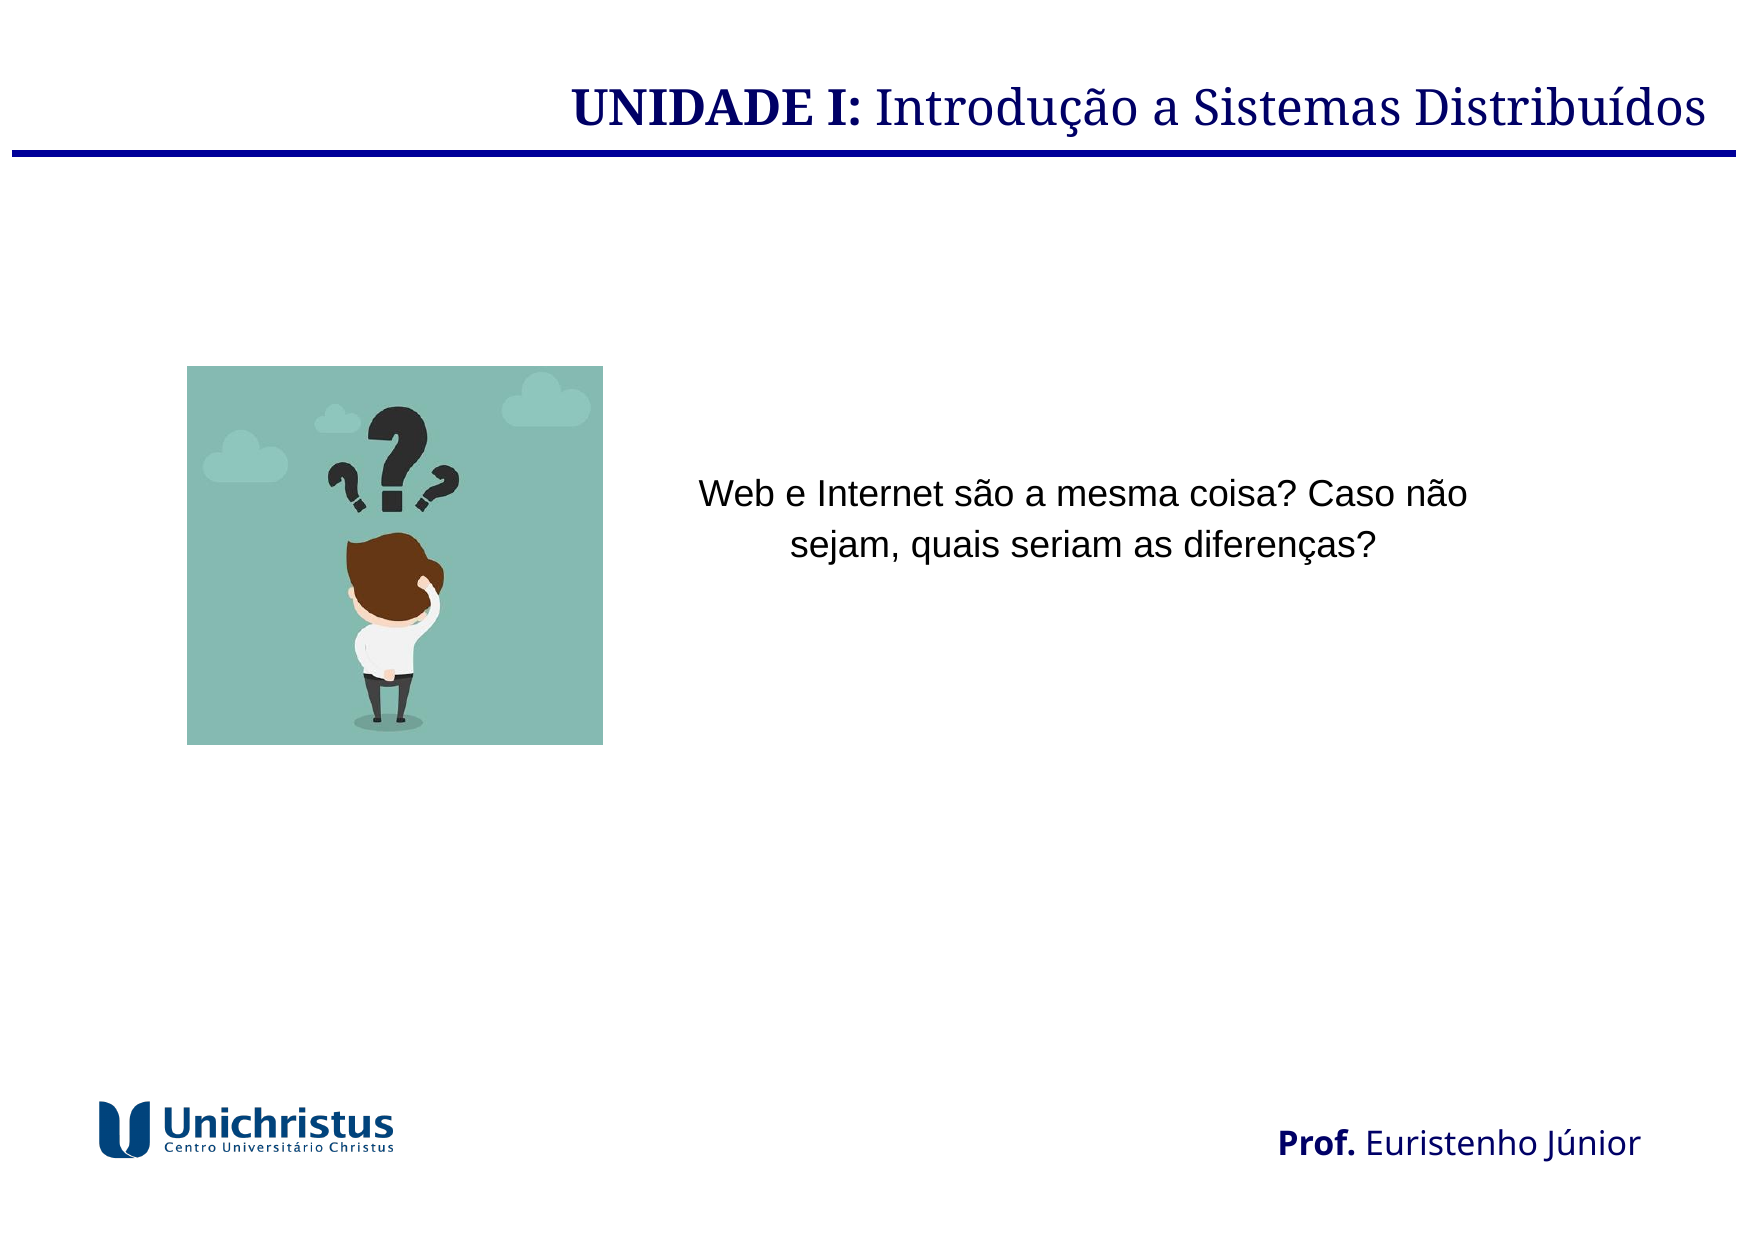

UNIDADE I: Introdução a Sistemas Distribuídos
Web e Internet são a mesma coisa? Caso não sejam, quais seriam as diferenças?
Prof. Euristenho Júnior